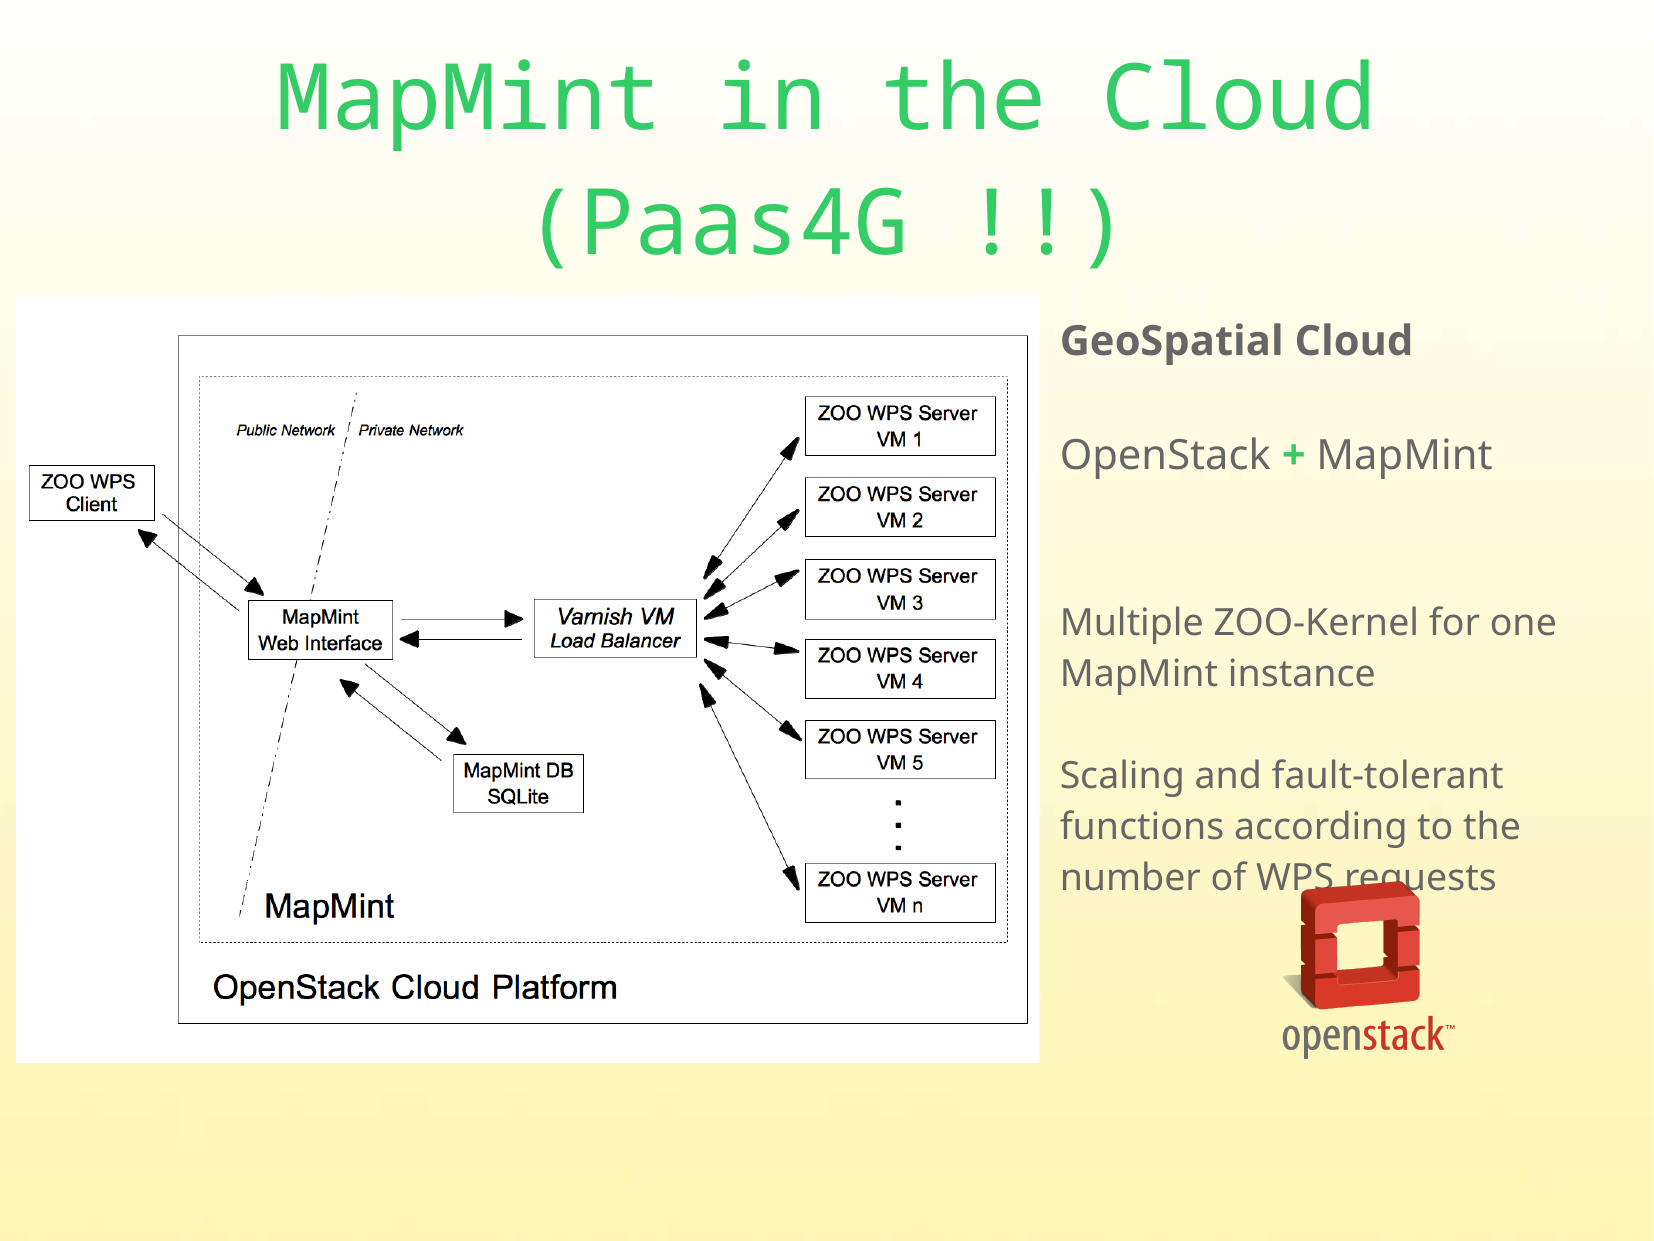

# MapMint in the Cloud (Paas4G !!)
GeoSpatial Cloud
OpenStack + MapMint
Multiple ZOO-Kernel for one MapMint instance
Scaling and fault-tolerant functions according to the number of WPS requests